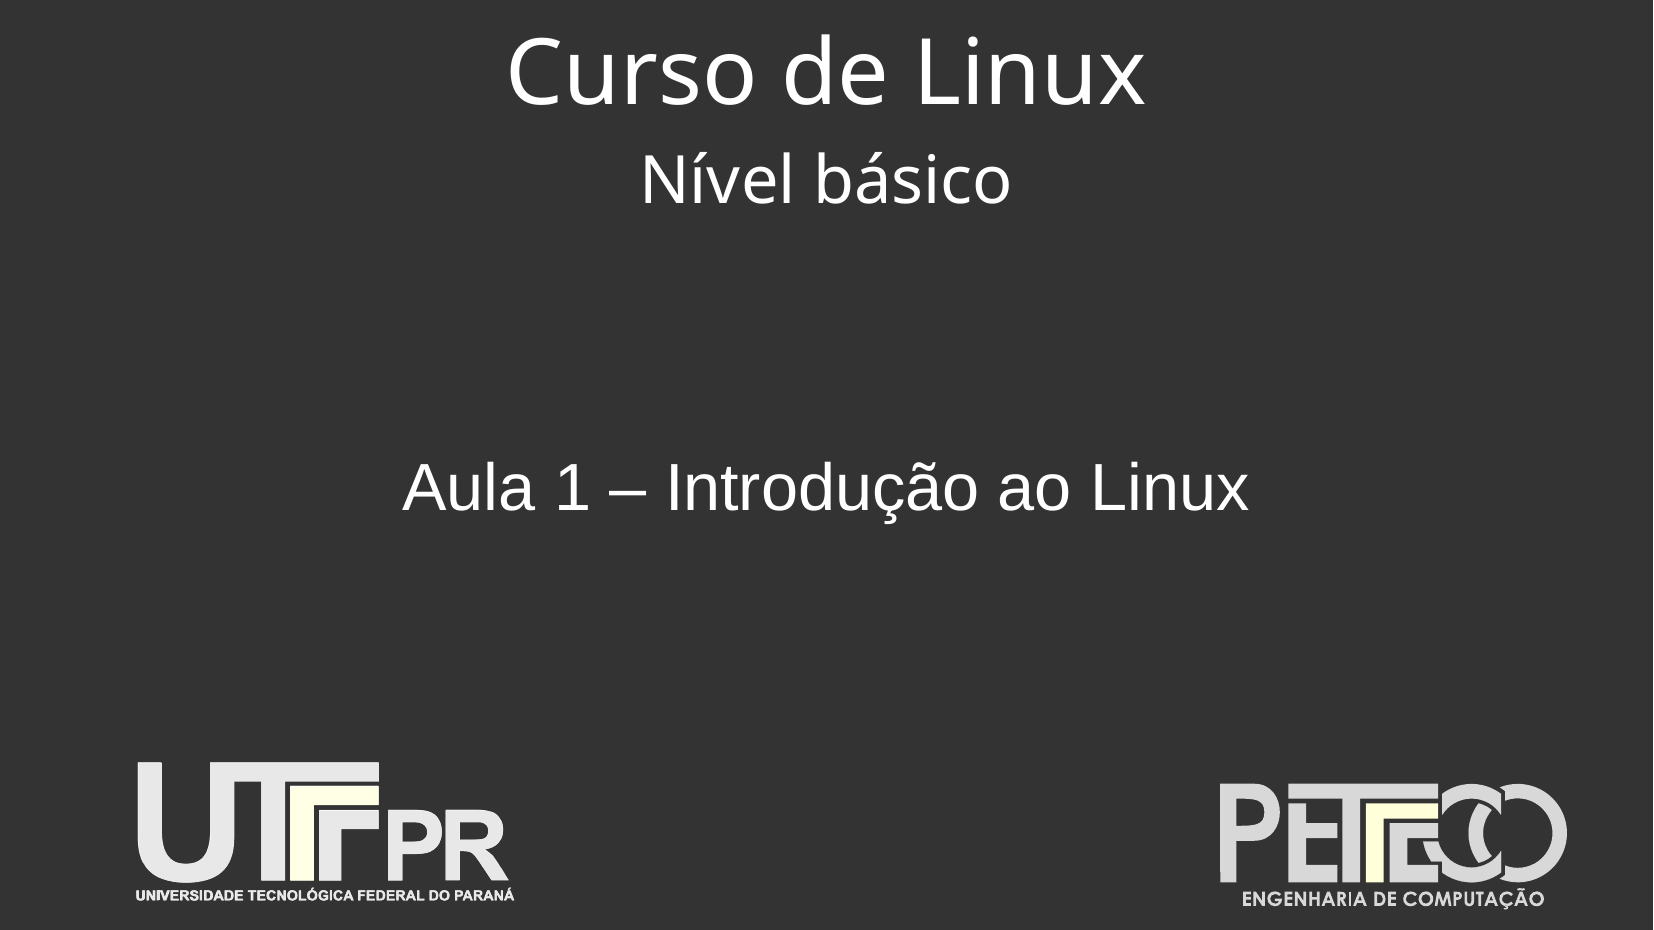

# Curso de Linux Nível básico
Aula 1 – Introdução ao Linux